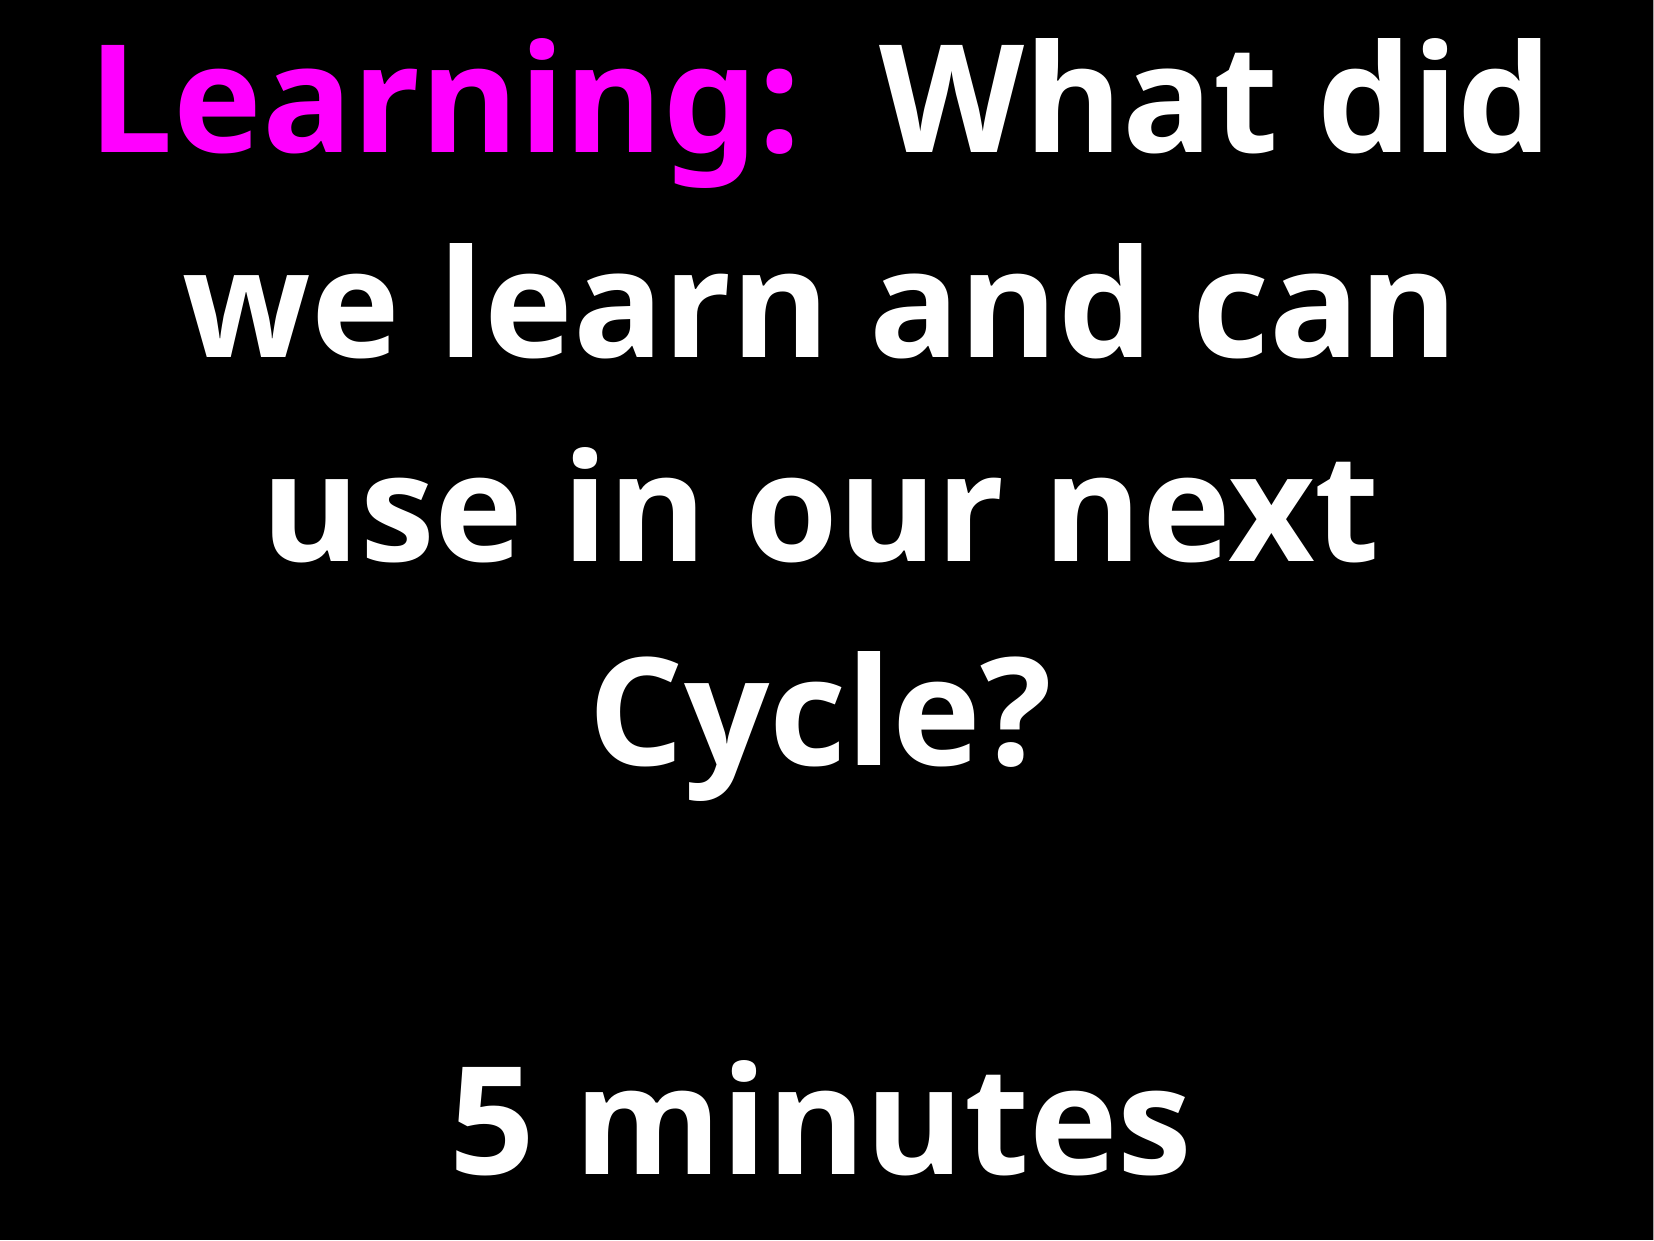

# Learning: What did we learn and can use in our next Cycle? 5 minutes